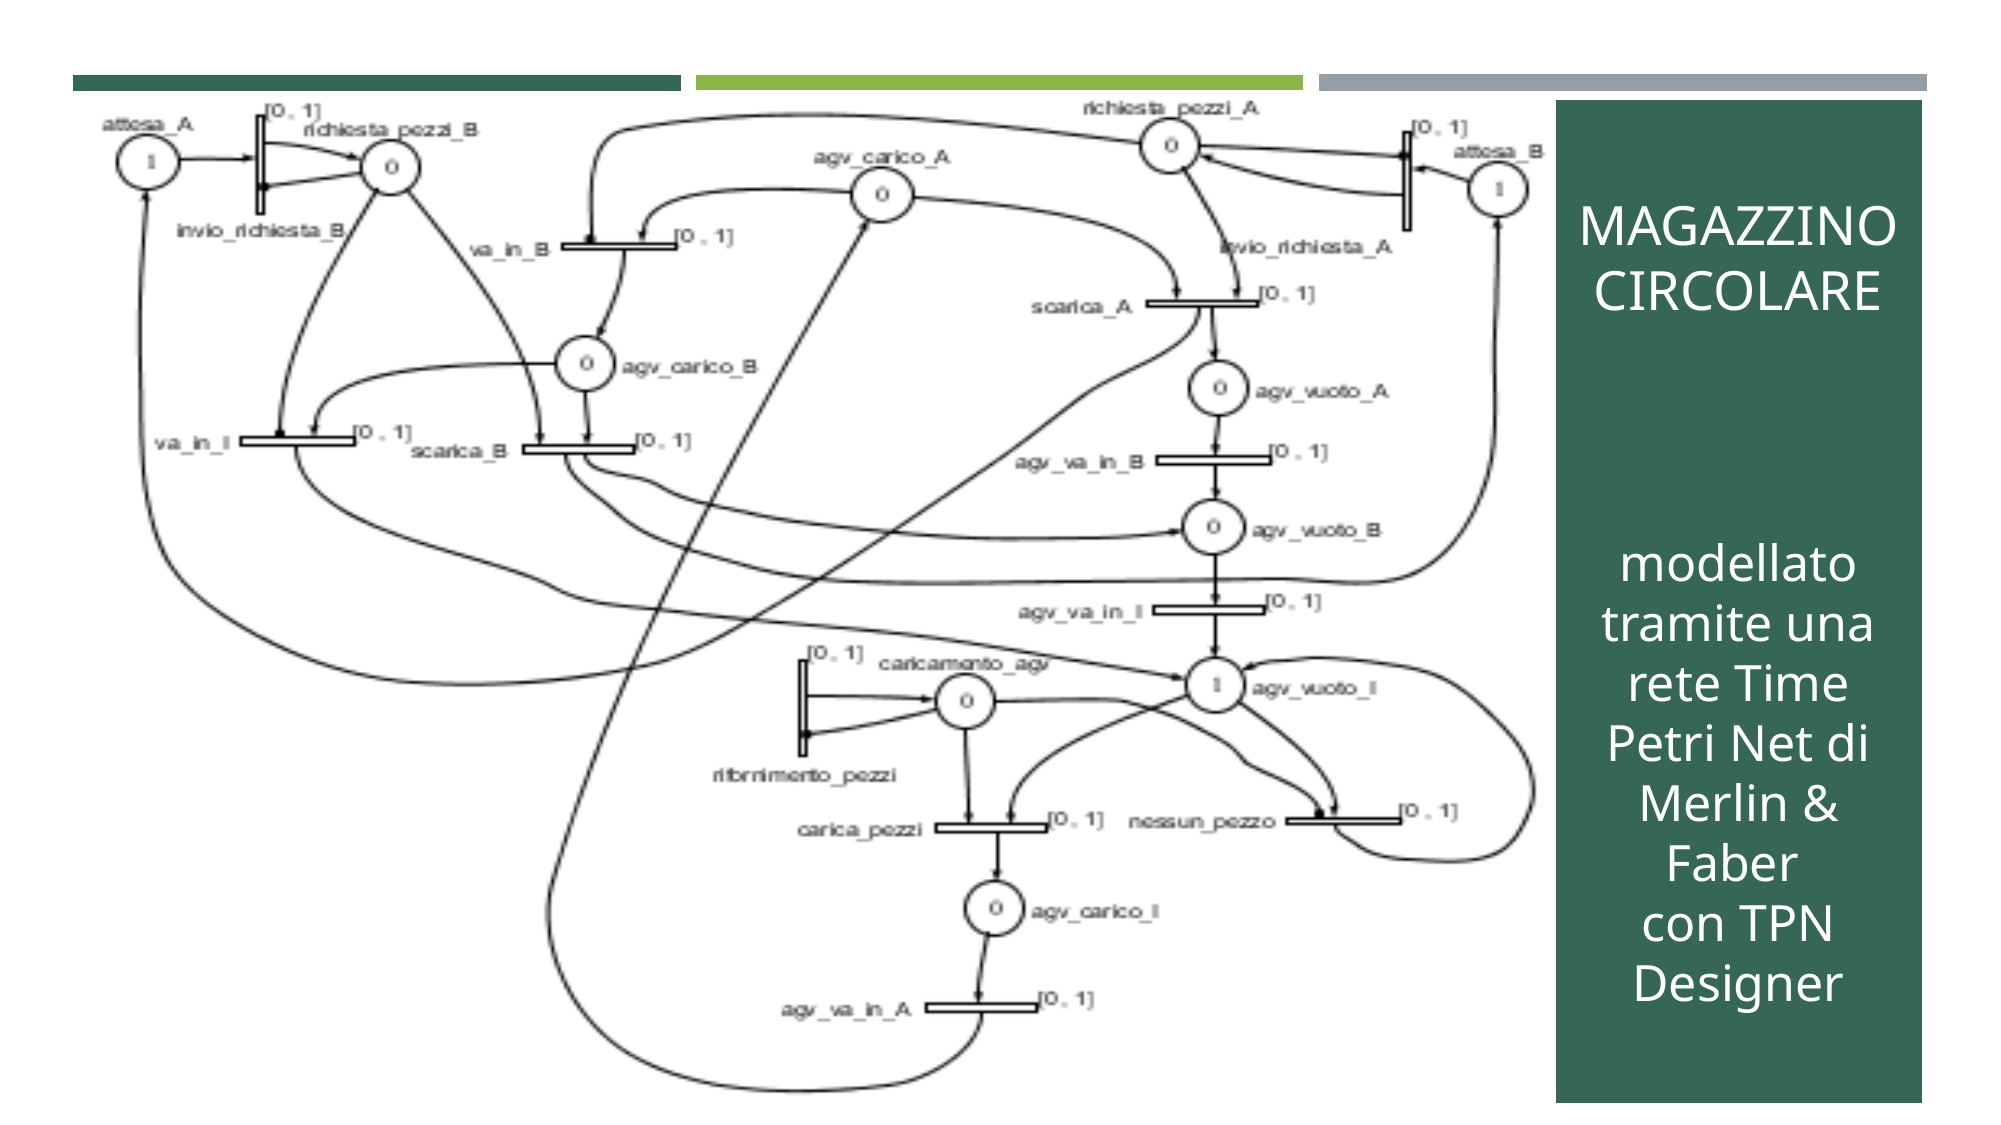

MAGAZZINO
CIRCOLARE
modellato tramite una rete Time Petri Net di Merlin & Faber
con TPN Designer